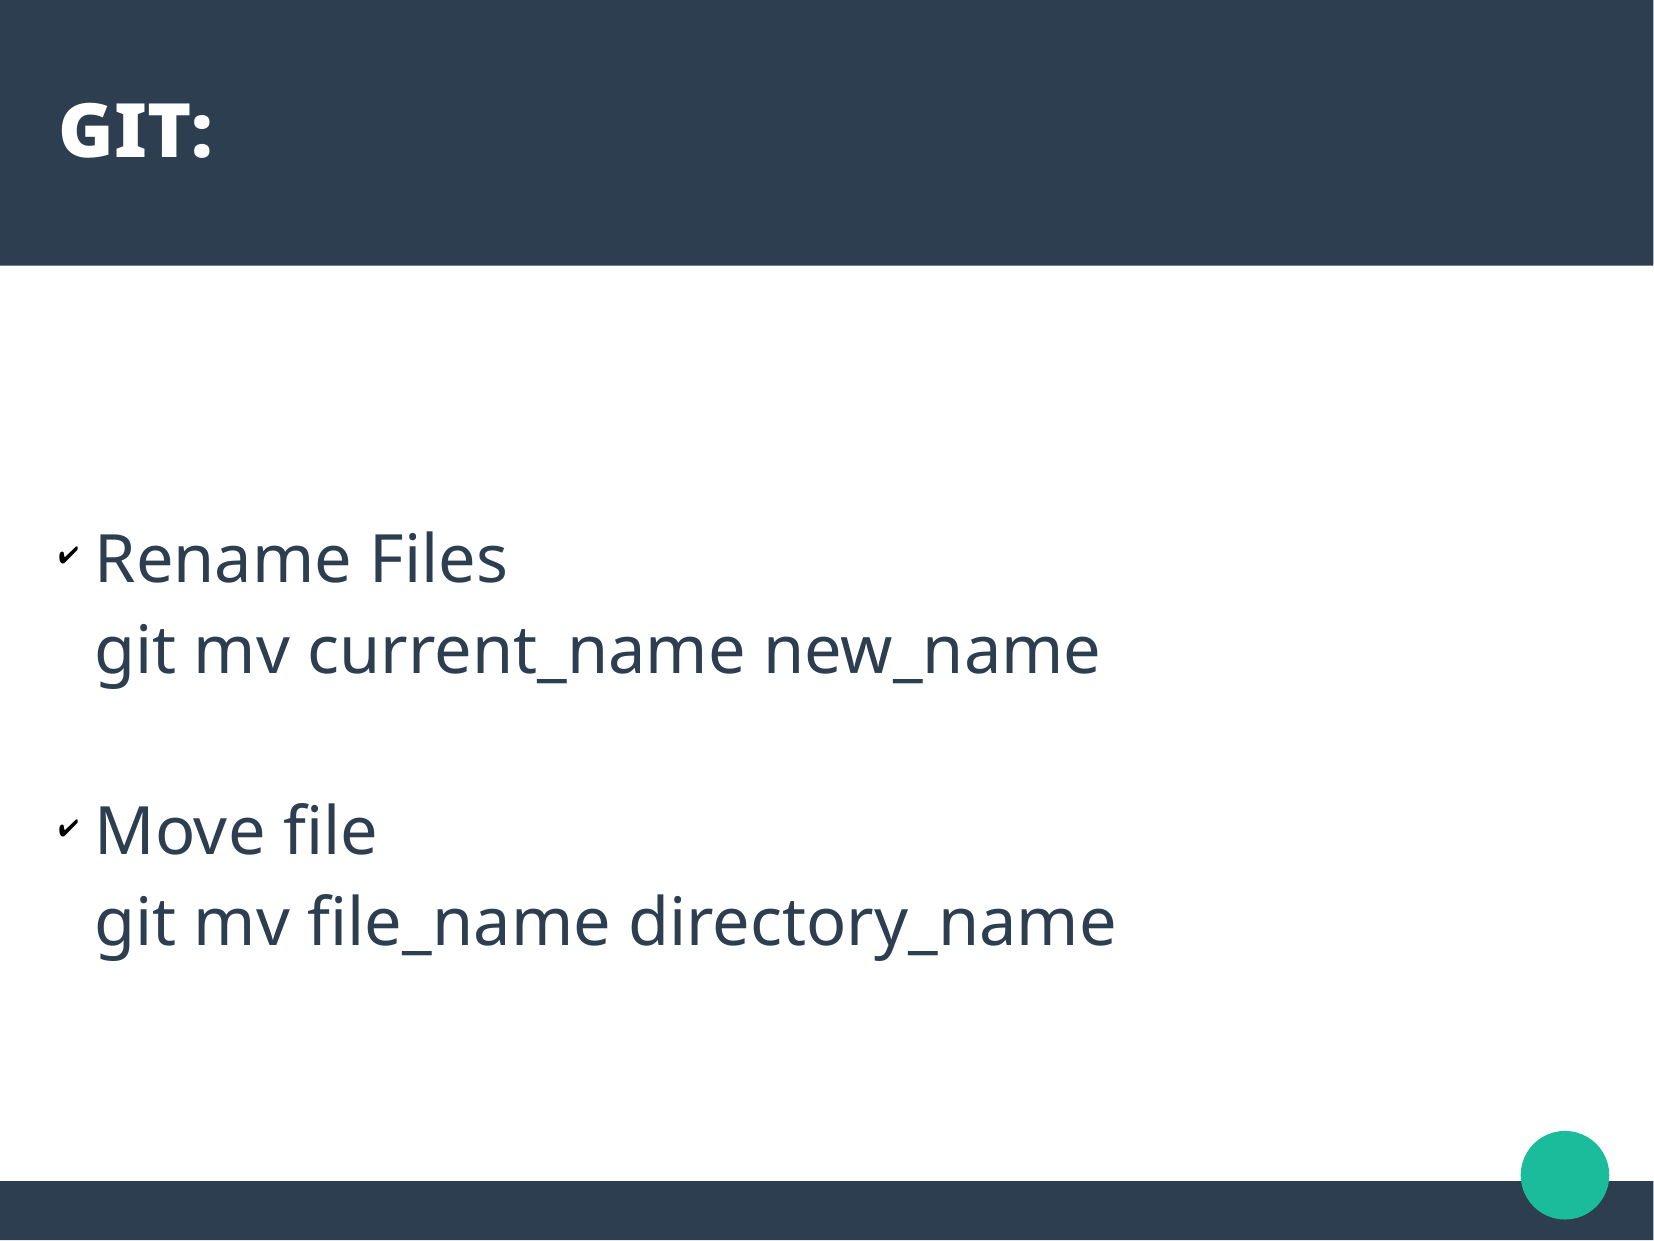

# GIT:
Rename Files
git mv current_name new_name
Move file
git mv file_name directory_name